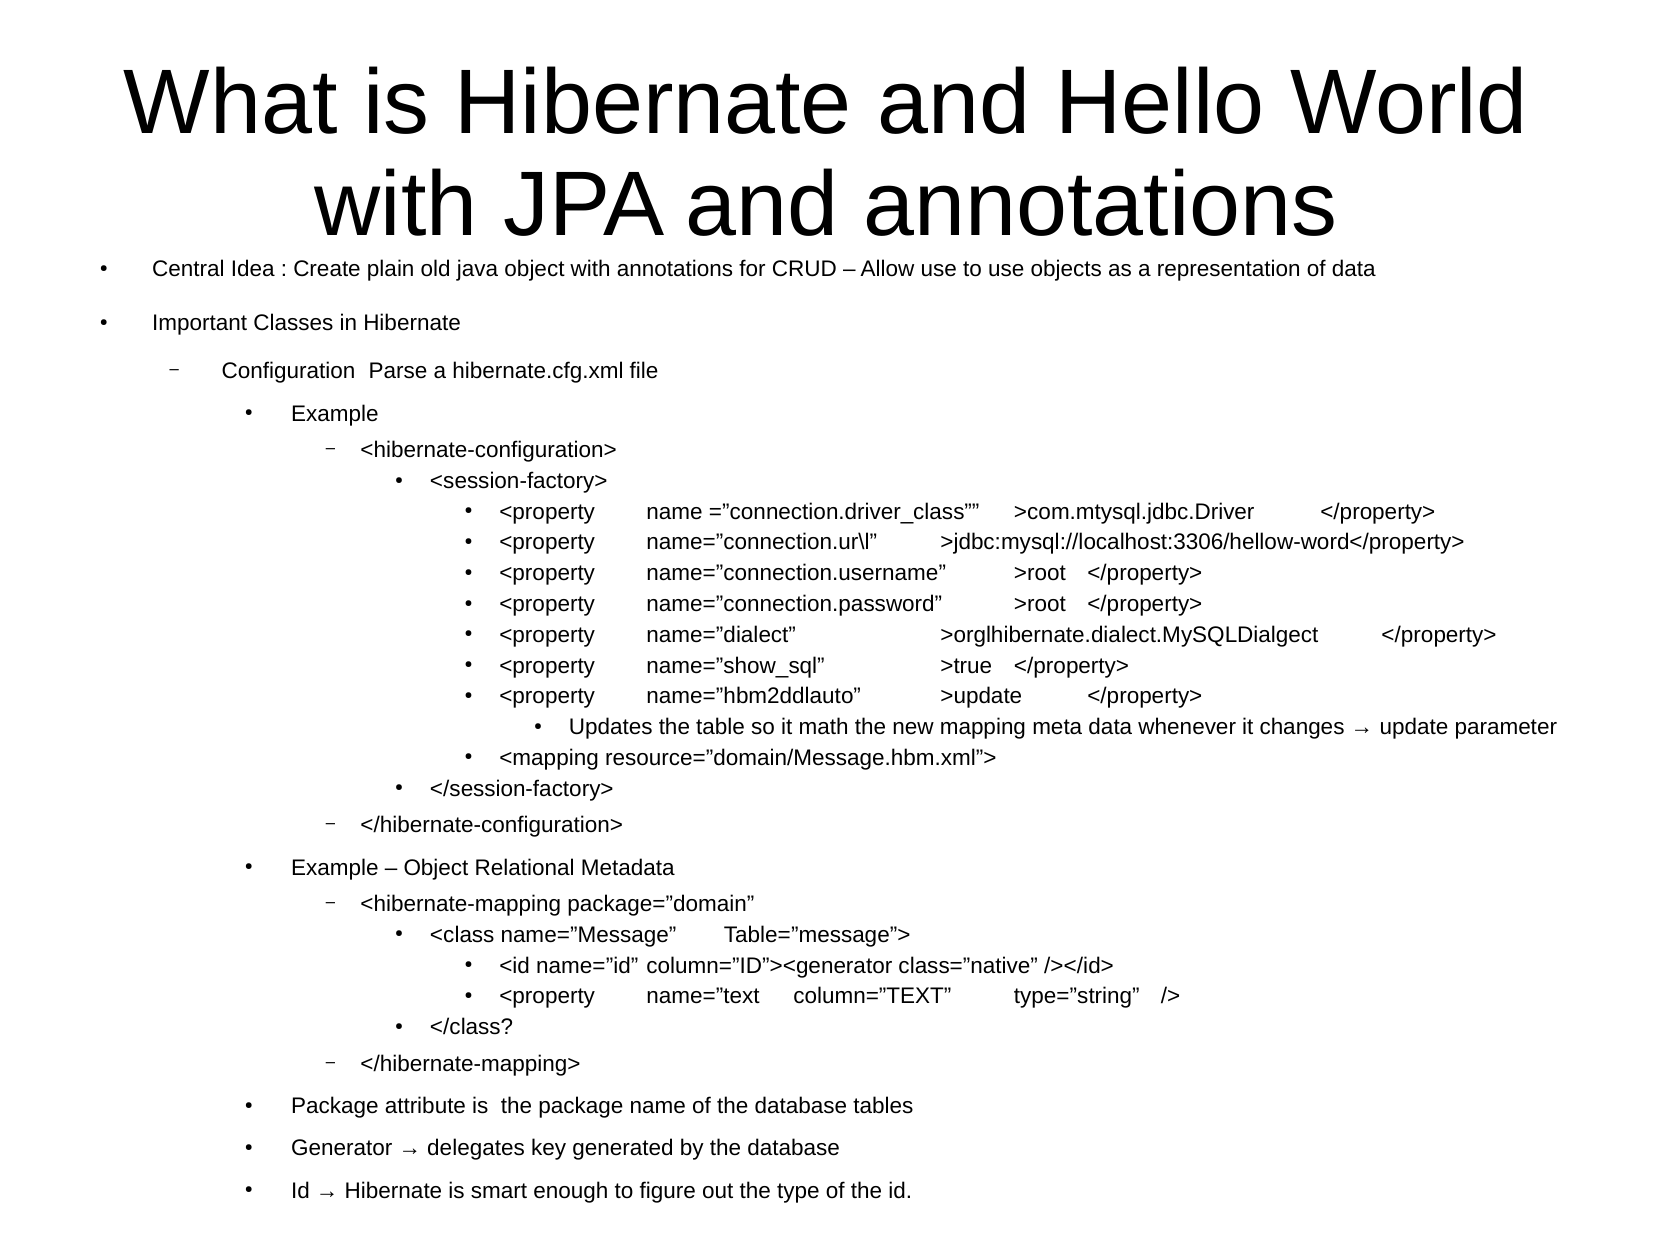

# What is Hibernate and Hello World with JPA and annotations
Central Idea : Create plain old java object with annotations for CRUD – Allow use to use objects as a representation of data
Important Classes in Hibernate
Configuration	Parse a hibernate.cfg.xml file
Example
<hibernate-configuration>
<session-factory>
<property 	name =”connection.driver_class””	>com.mtysql.jdbc.Driver		 </property>
<property 	name=”connection.ur\l”			>jdbc:mysql://localhost:3306/hellow-word</property>
<property	name=”connection.username”		>root					</property>
<property	name=”connection.password”		>root					</property>
<property	name=”dialect”				>orglhibernate.dialect.MySQLDialgect	</property>
<property	name=”show_sql”			>true					</property>
<property	name=”hbm2ddlauto”			>update				</property>
Updates the table so it math the new mapping meta data whenever it changes → update parameter
<mapping resource=”domain/Message.hbm.xml”>
</session-factory>
</hibernate-configuration>
Example – Object Relational Metadata
<hibernate-mapping package=”domain”
<class name=”Message”	Table=”message”>
<id name=”id”	column=”ID”><generator class=”native” /></id>
<property	name=”text	column=”TEXT”		type=”string”	/>
</class?
</hibernate-mapping>
Package attribute is the package name of the database tables
Generator → delegates key generated by the database
Id → Hibernate is smart enough to figure out the type of the id.